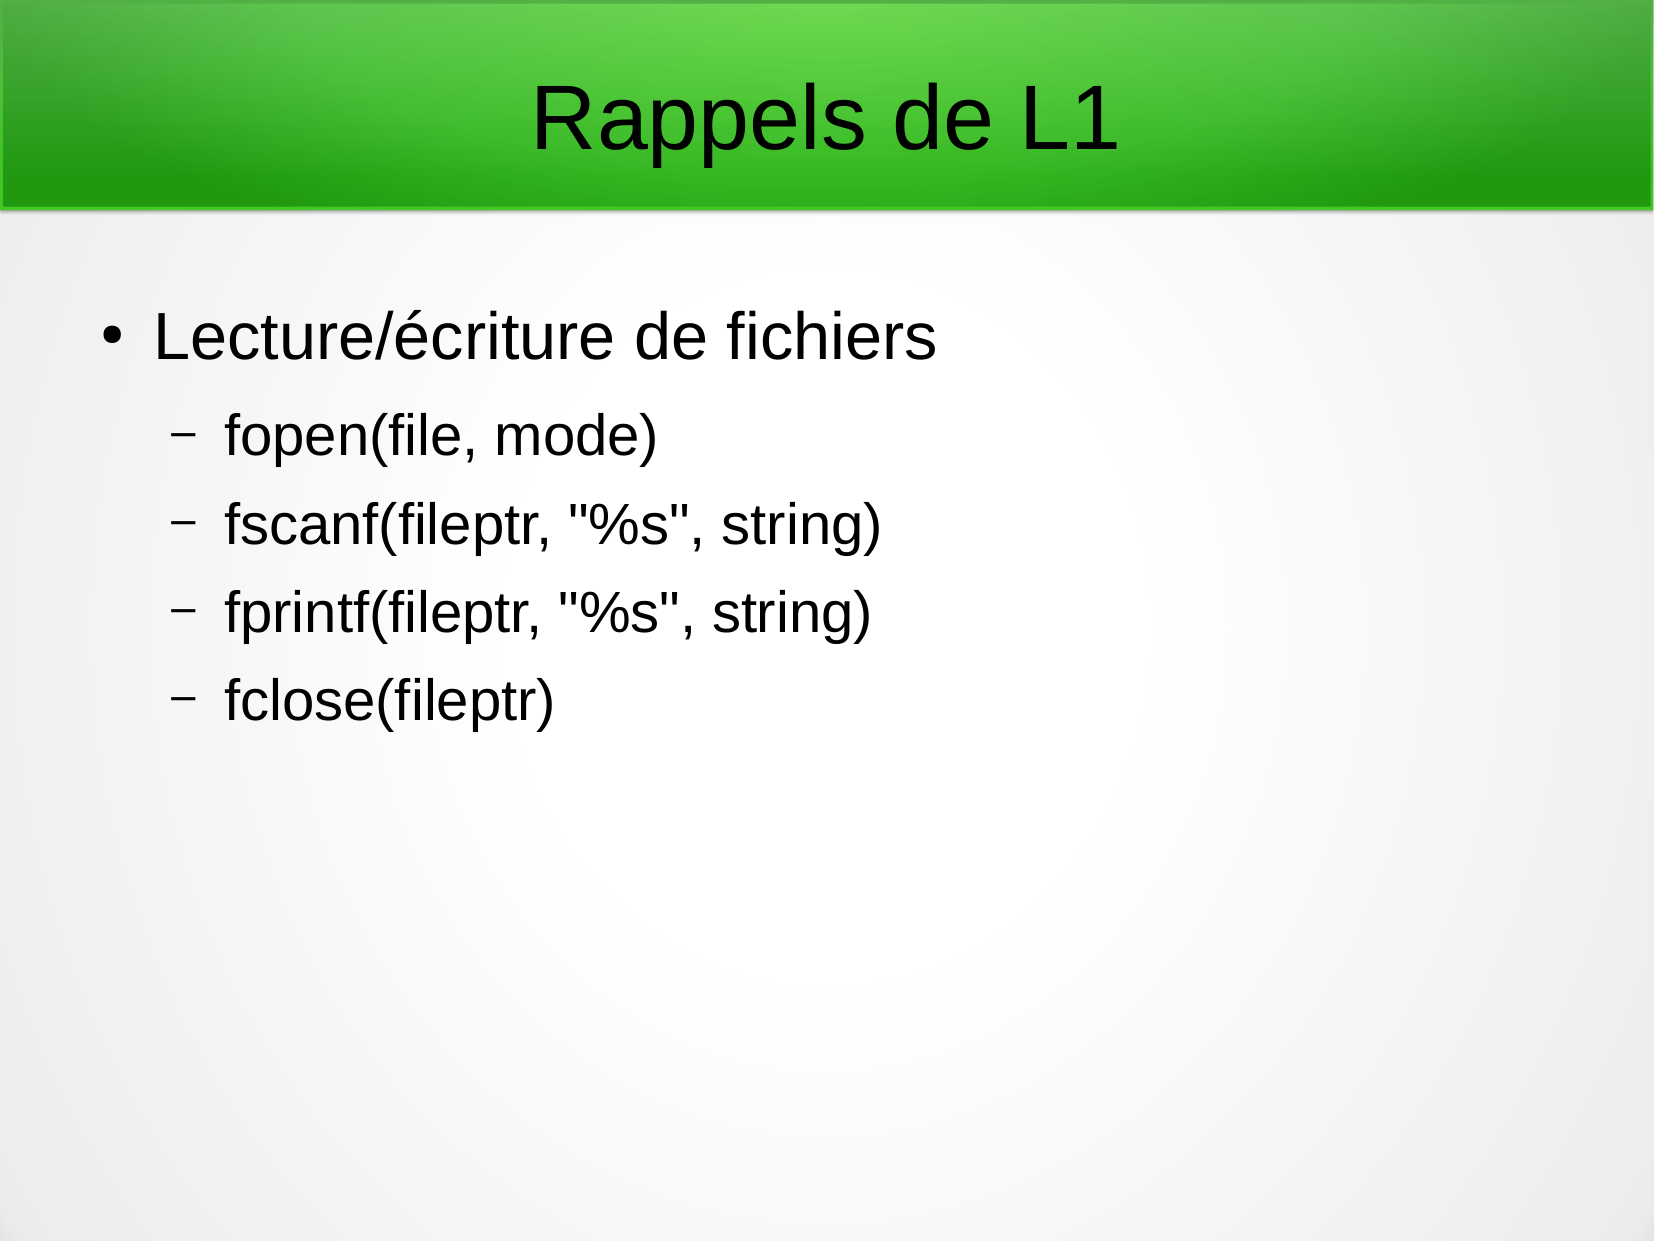

# Rappels de L1
Lecture/écriture de fichiers
fopen(file, mode)
fscanf(fileptr, "%s", string)
fprintf(fileptr, "%s", string)
fclose(fileptr)